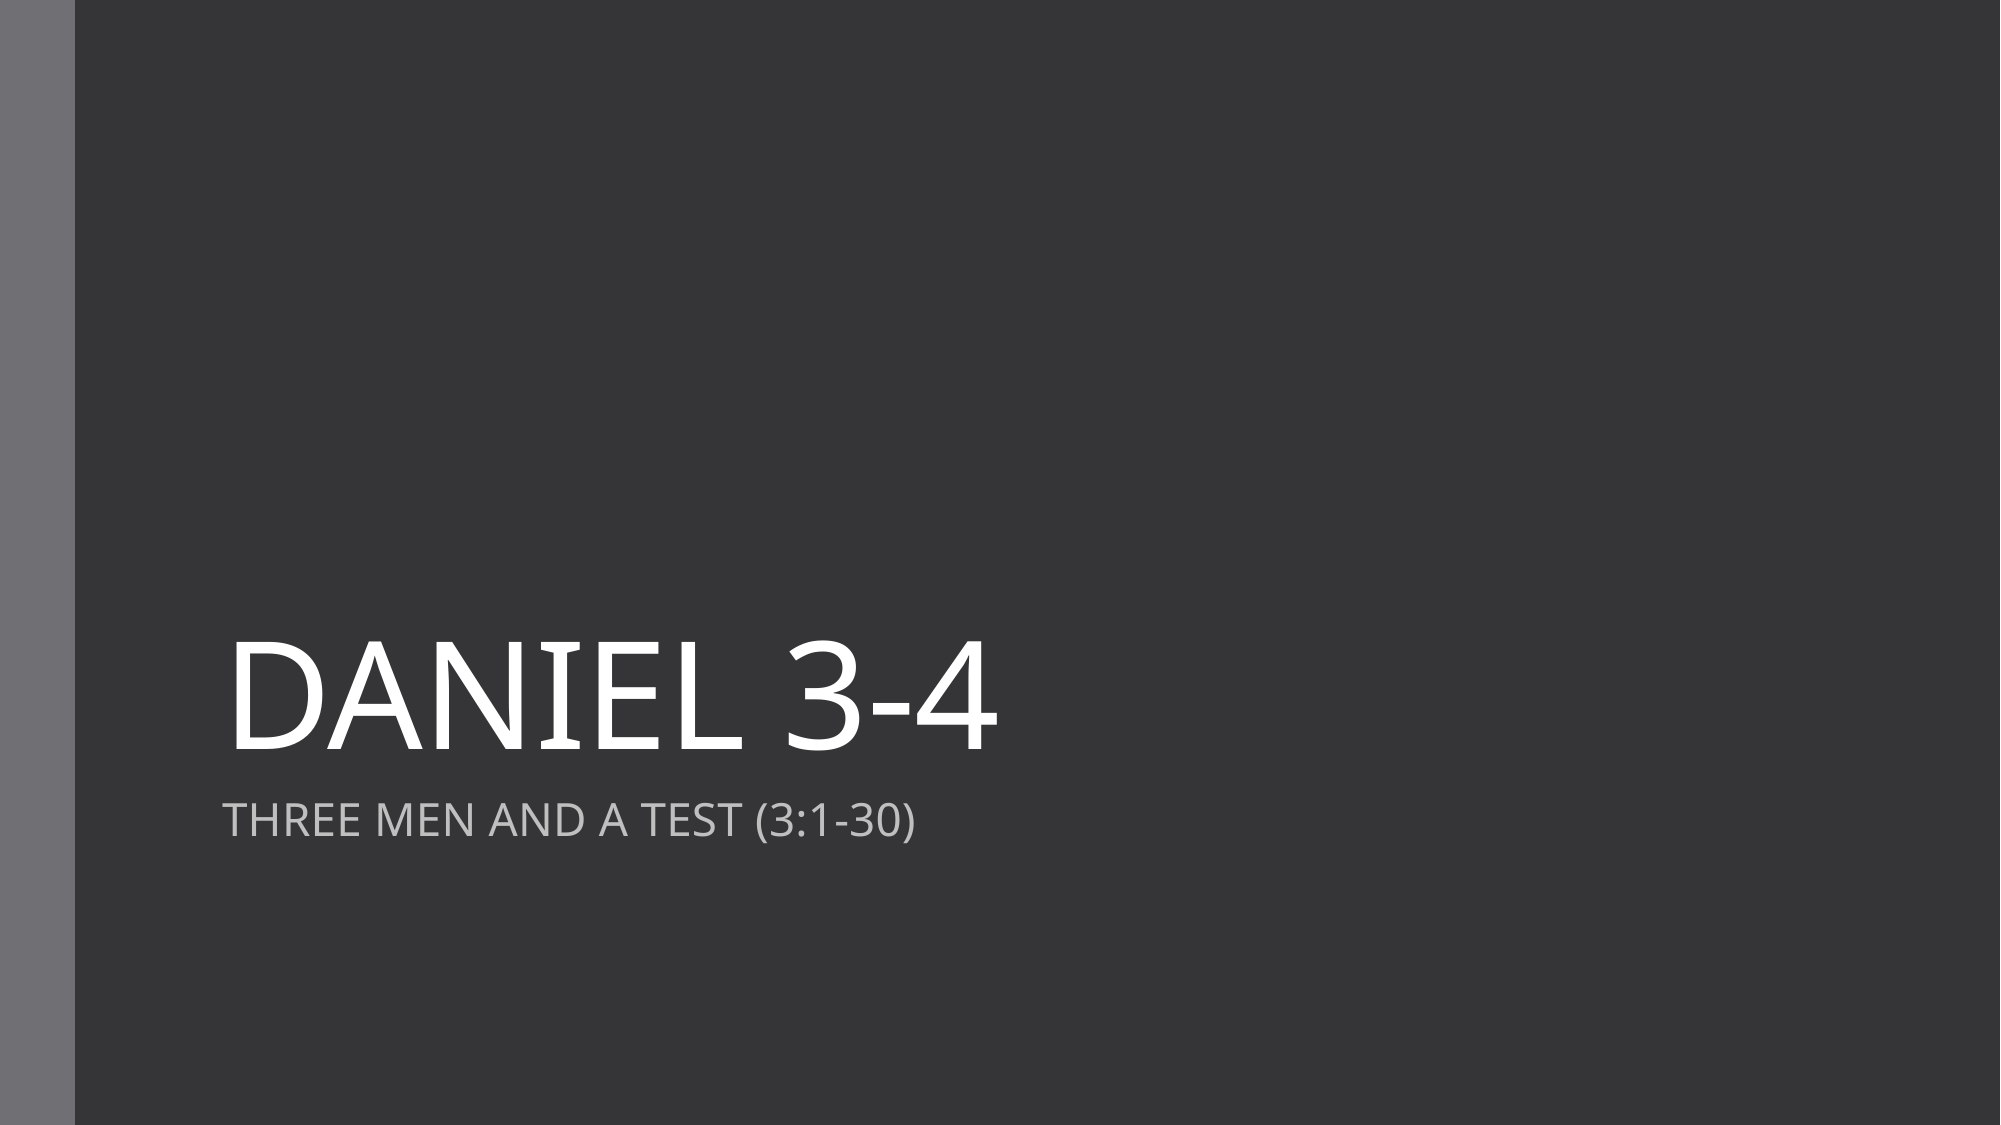

# DANIEL 3-4
THREE MEN AND A TEST (3:1-30)